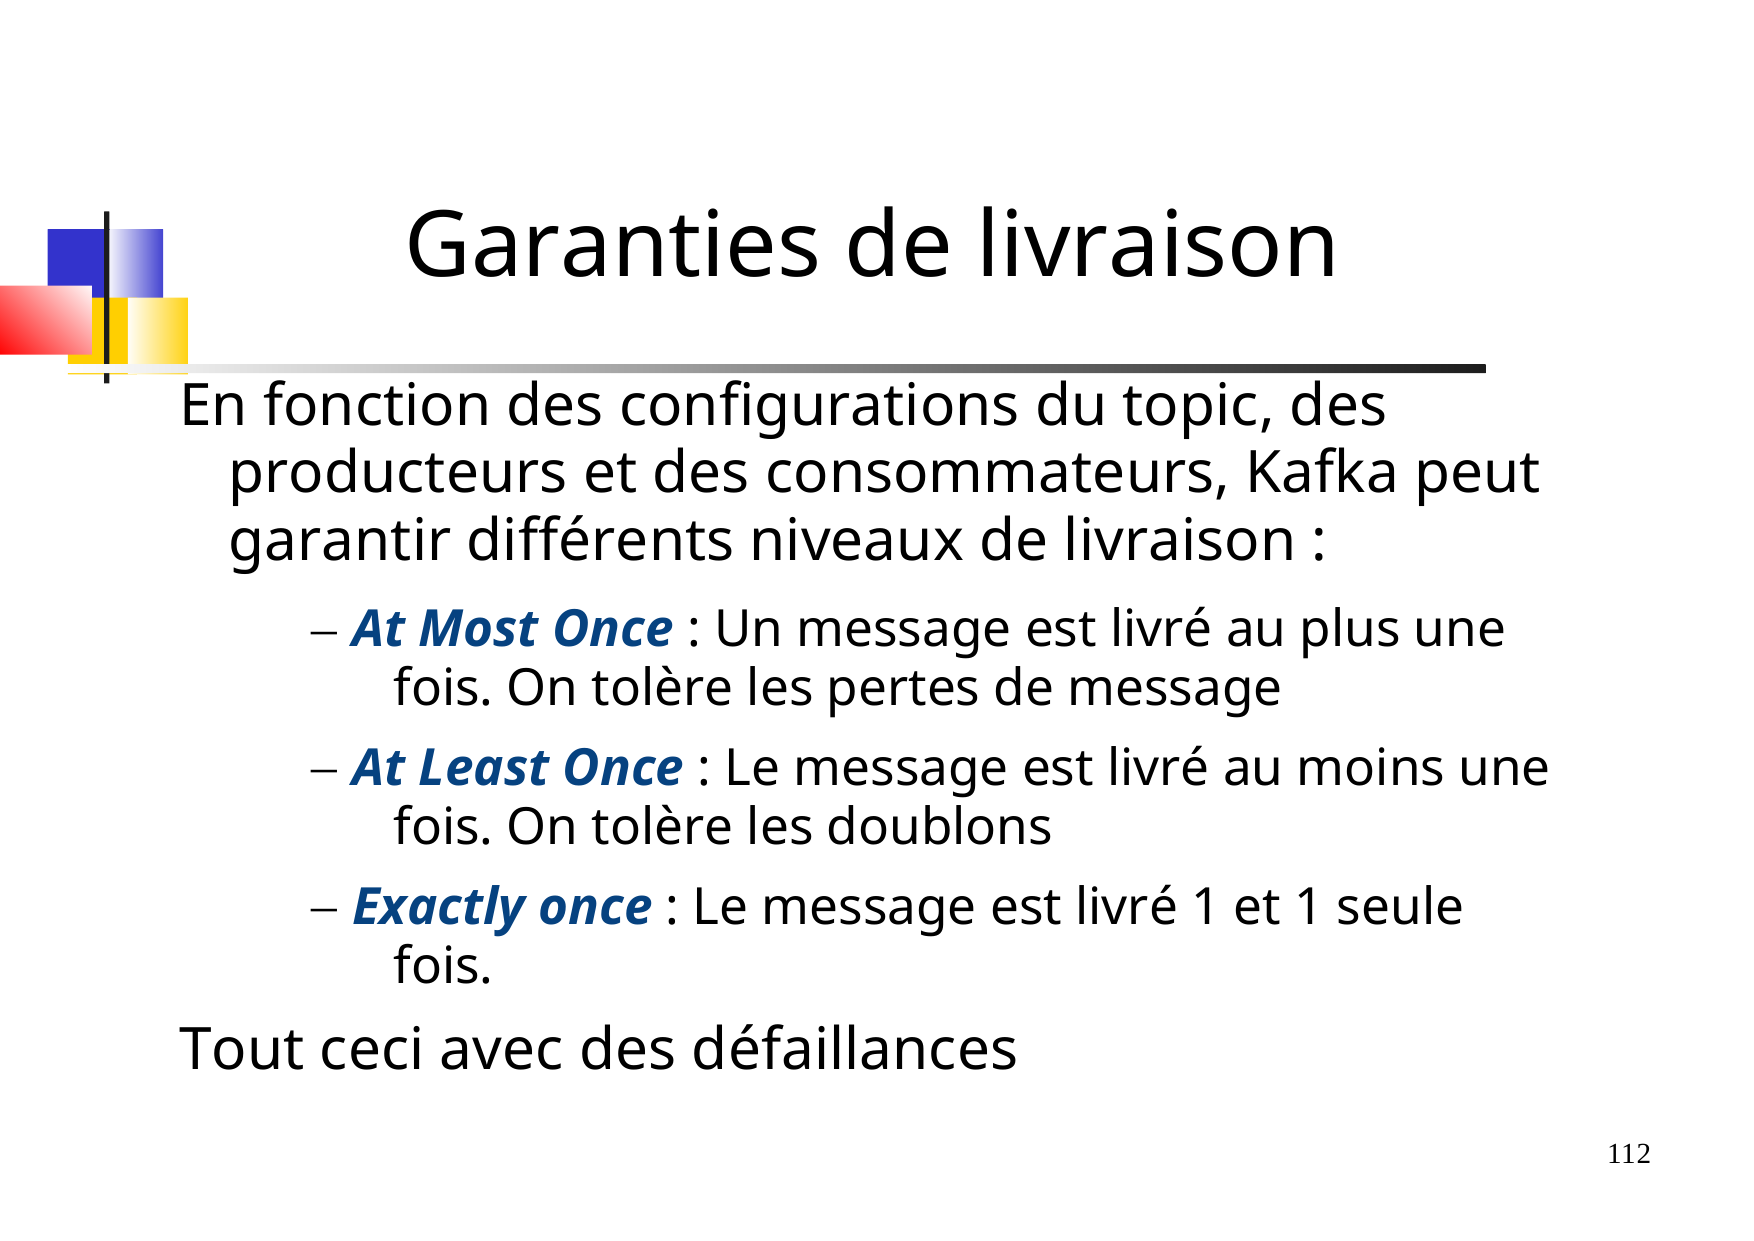

# Garanties de livraison
En fonction des configurations du topic, des producteurs et des consommateurs, Kafka peut garantir différents niveaux de livraison :
At Most Once : Un message est livré au plus une fois. On tolère les pertes de message
At Least Once : Le message est livré au moins une fois. On tolère les doublons
Exactly once : Le message est livré 1 et 1 seule fois.
Tout ceci avec des défaillances